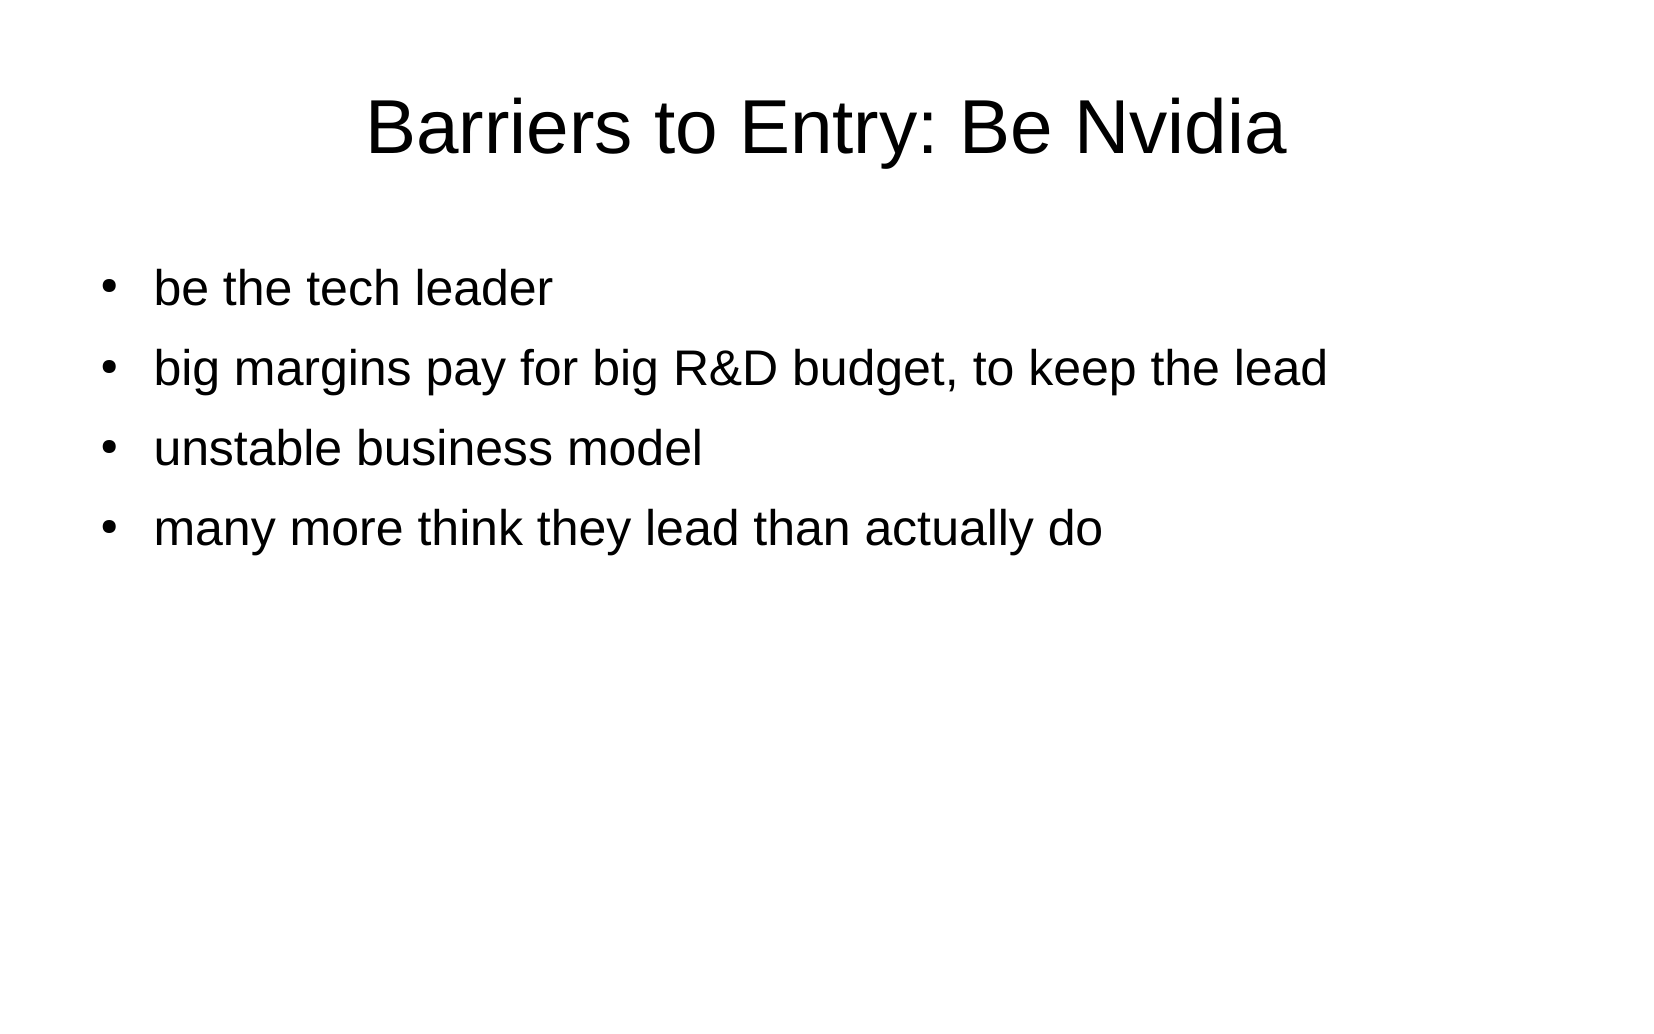

# Barriers to Entry: Be Nvidia
be the tech leader
big margins pay for big R&D budget, to keep the lead
unstable business model
many more think they lead than actually do